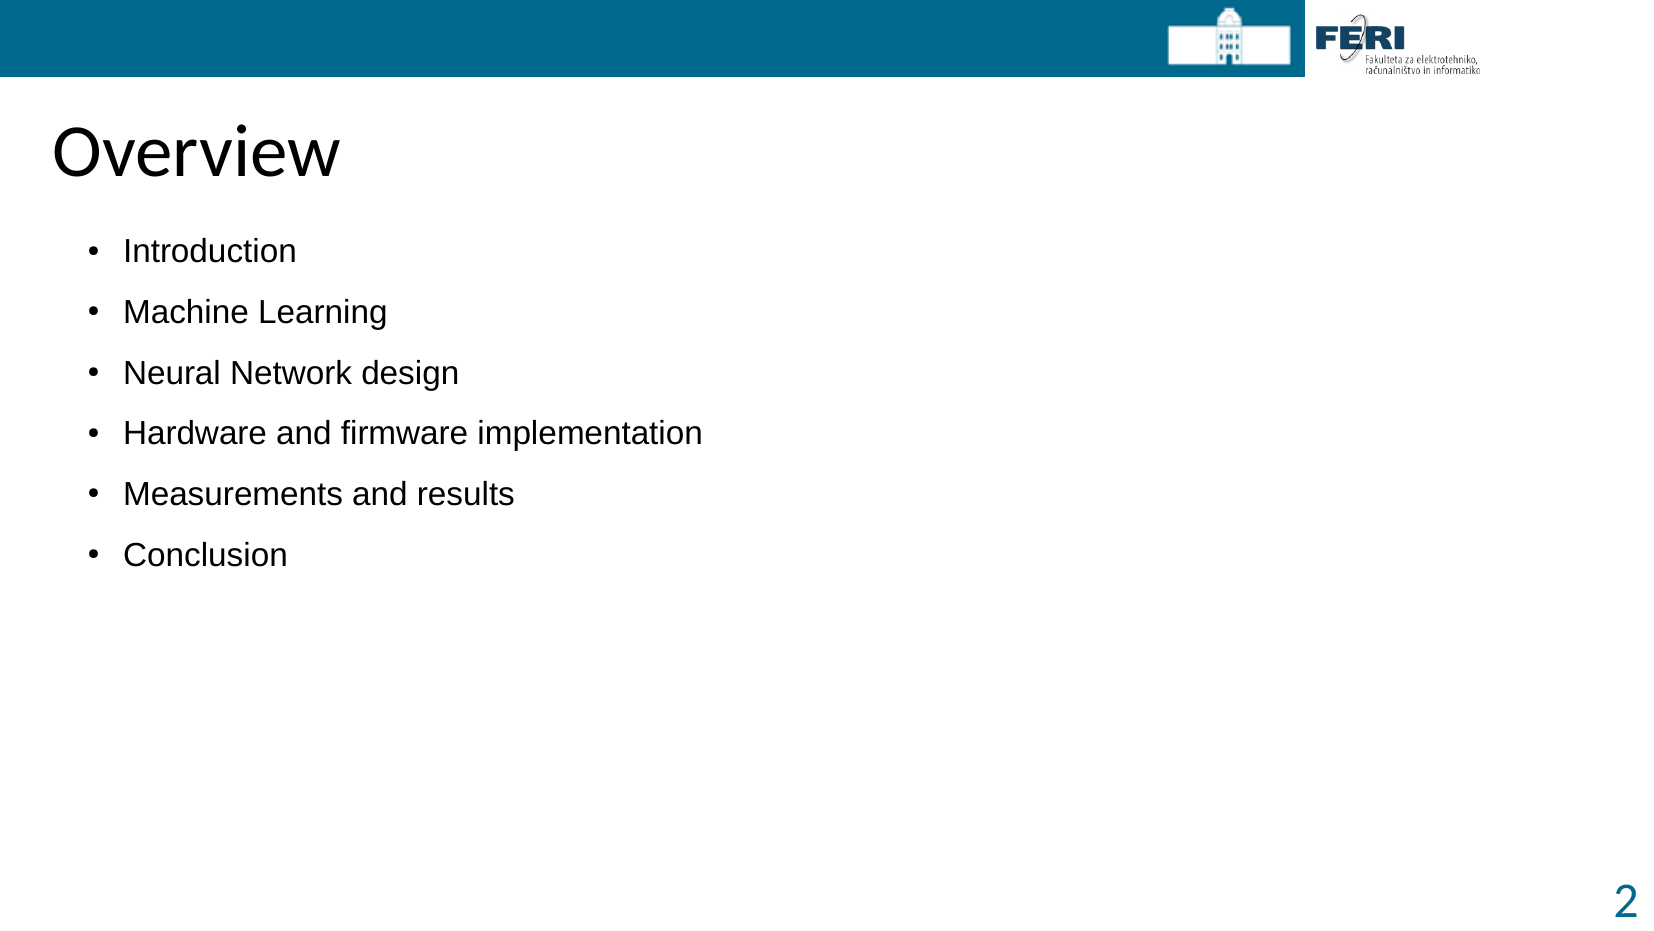

# Overview
Introduction
Machine Learning
Neural Network design
Hardware and firmware implementation
Measurements and results
Conclusion